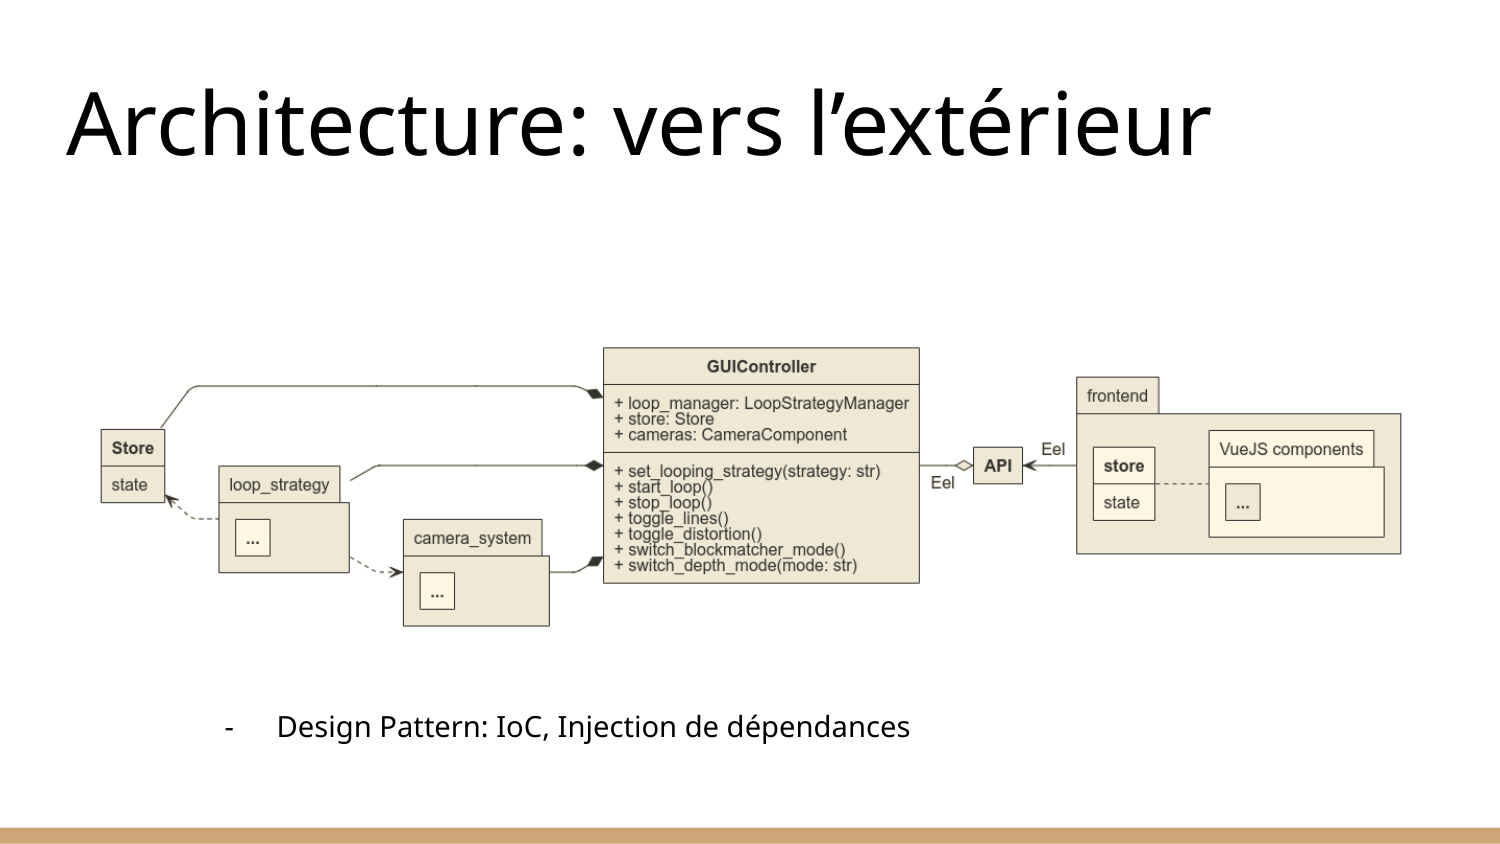

# Architecture: vers l’extérieur
Design Pattern: IoC, Injection de dépendances